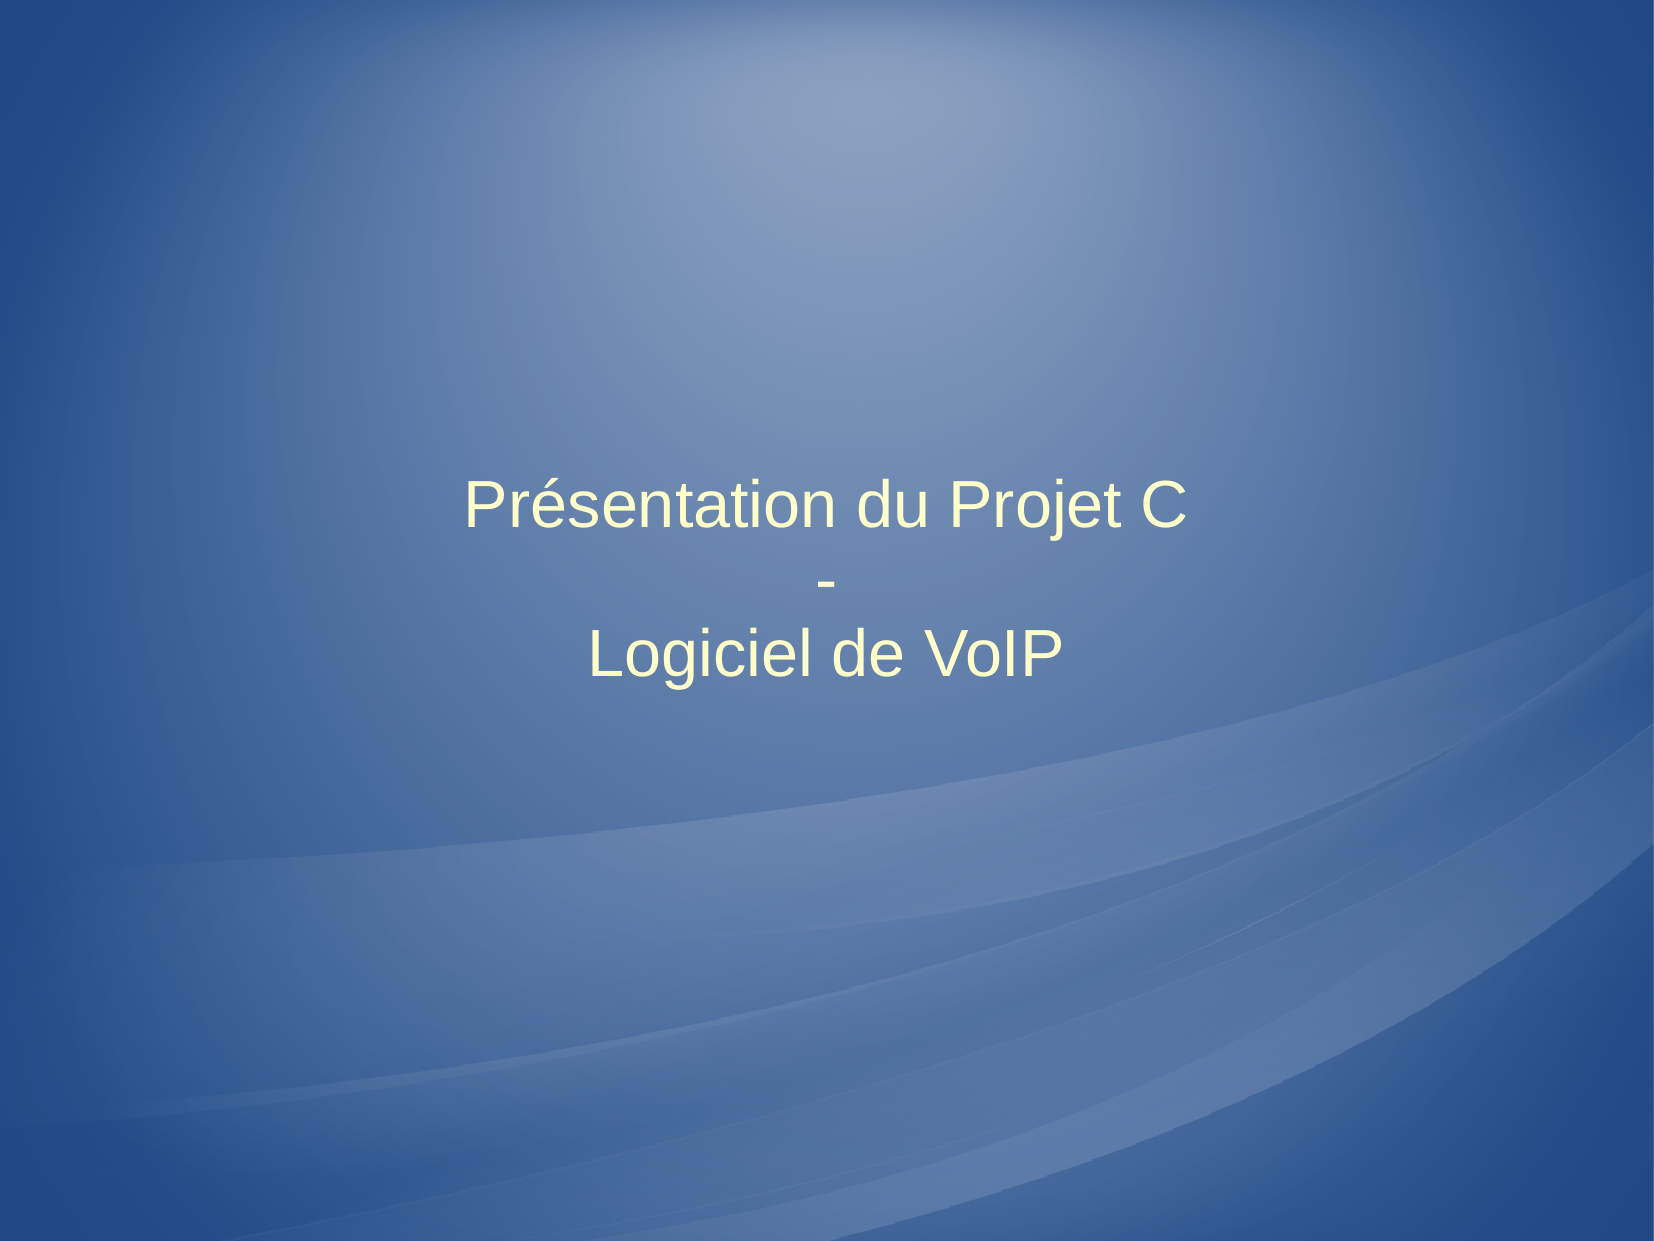

# Présentation du Projet C
-
Logiciel de VoIP